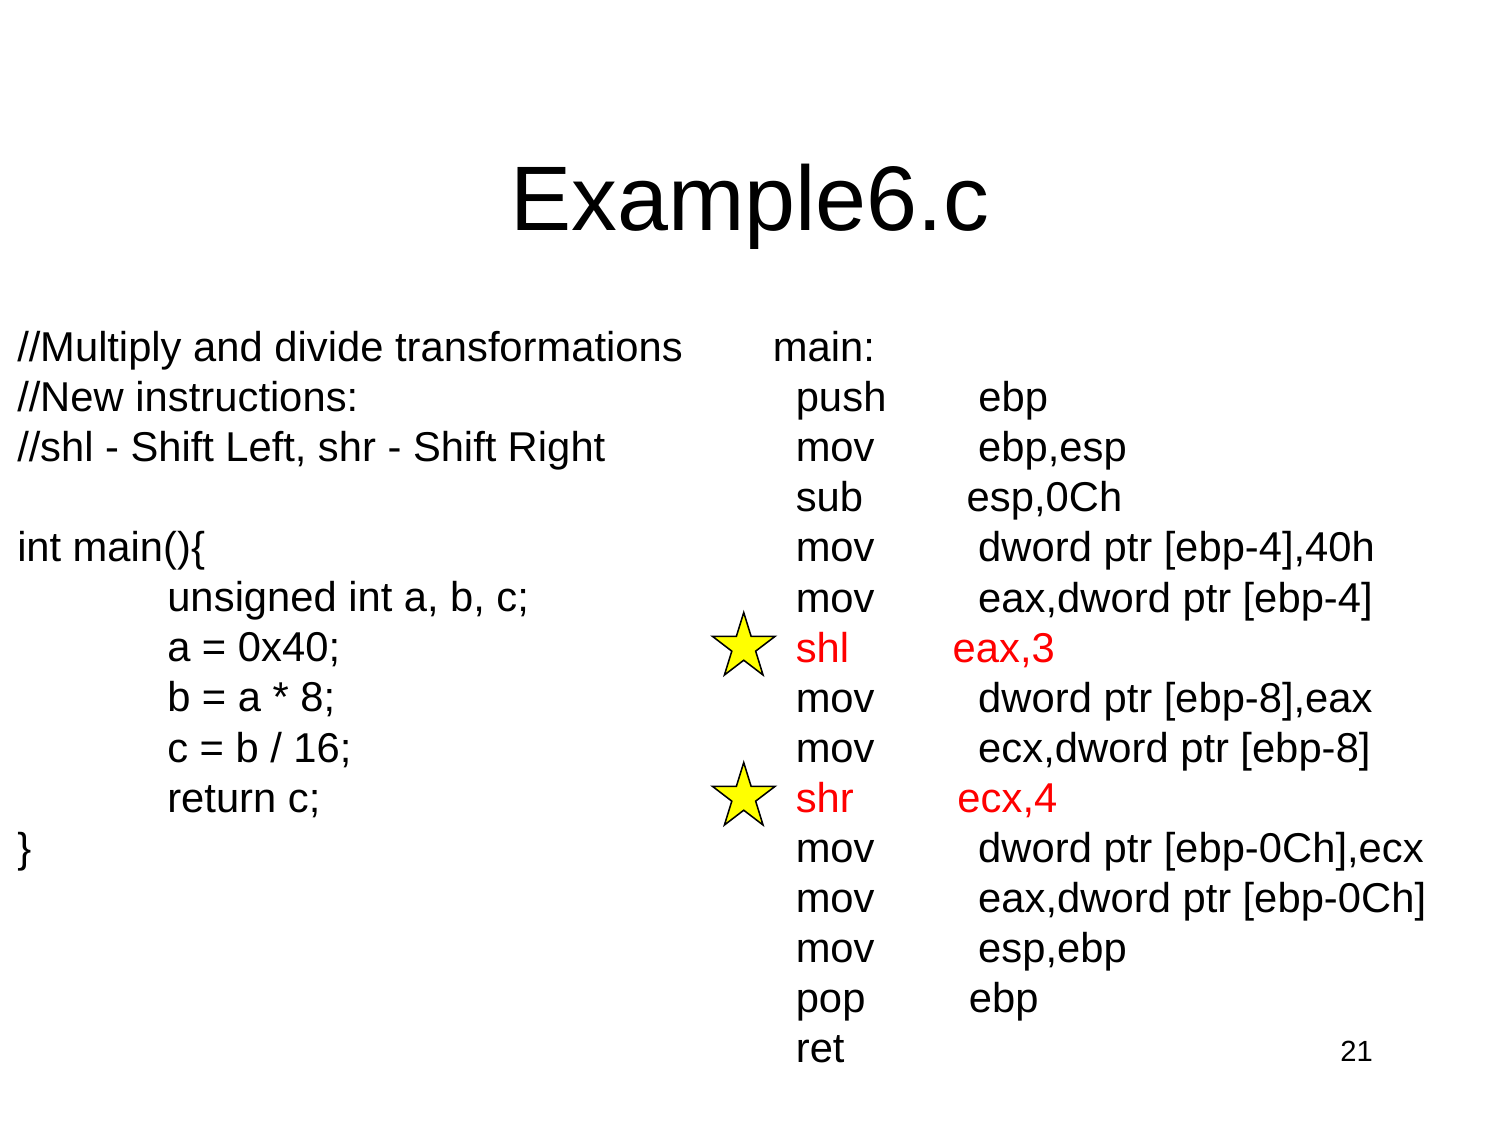

# Example6.c
//Multiply and divide transformations
//New instructions:
//shl - Shift Left, shr - Shift Right
int main(){
	unsigned int a, b, c;
	a = 0x40;
	b = a * 8;
	c = b / 16;
	return c;
}
main:
 push ebp
 mov ebp,esp
 sub esp,0Ch
 mov dword ptr [ebp-4],40h
 mov eax,dword ptr [ebp-4]
 shl eax,3
 mov dword ptr [ebp-8],eax
 mov ecx,dword ptr [ebp-8]
 shr ecx,4
 mov dword ptr [ebp-0Ch],ecx
 mov eax,dword ptr [ebp-0Ch]
 mov esp,ebp
 pop ebp
 ret